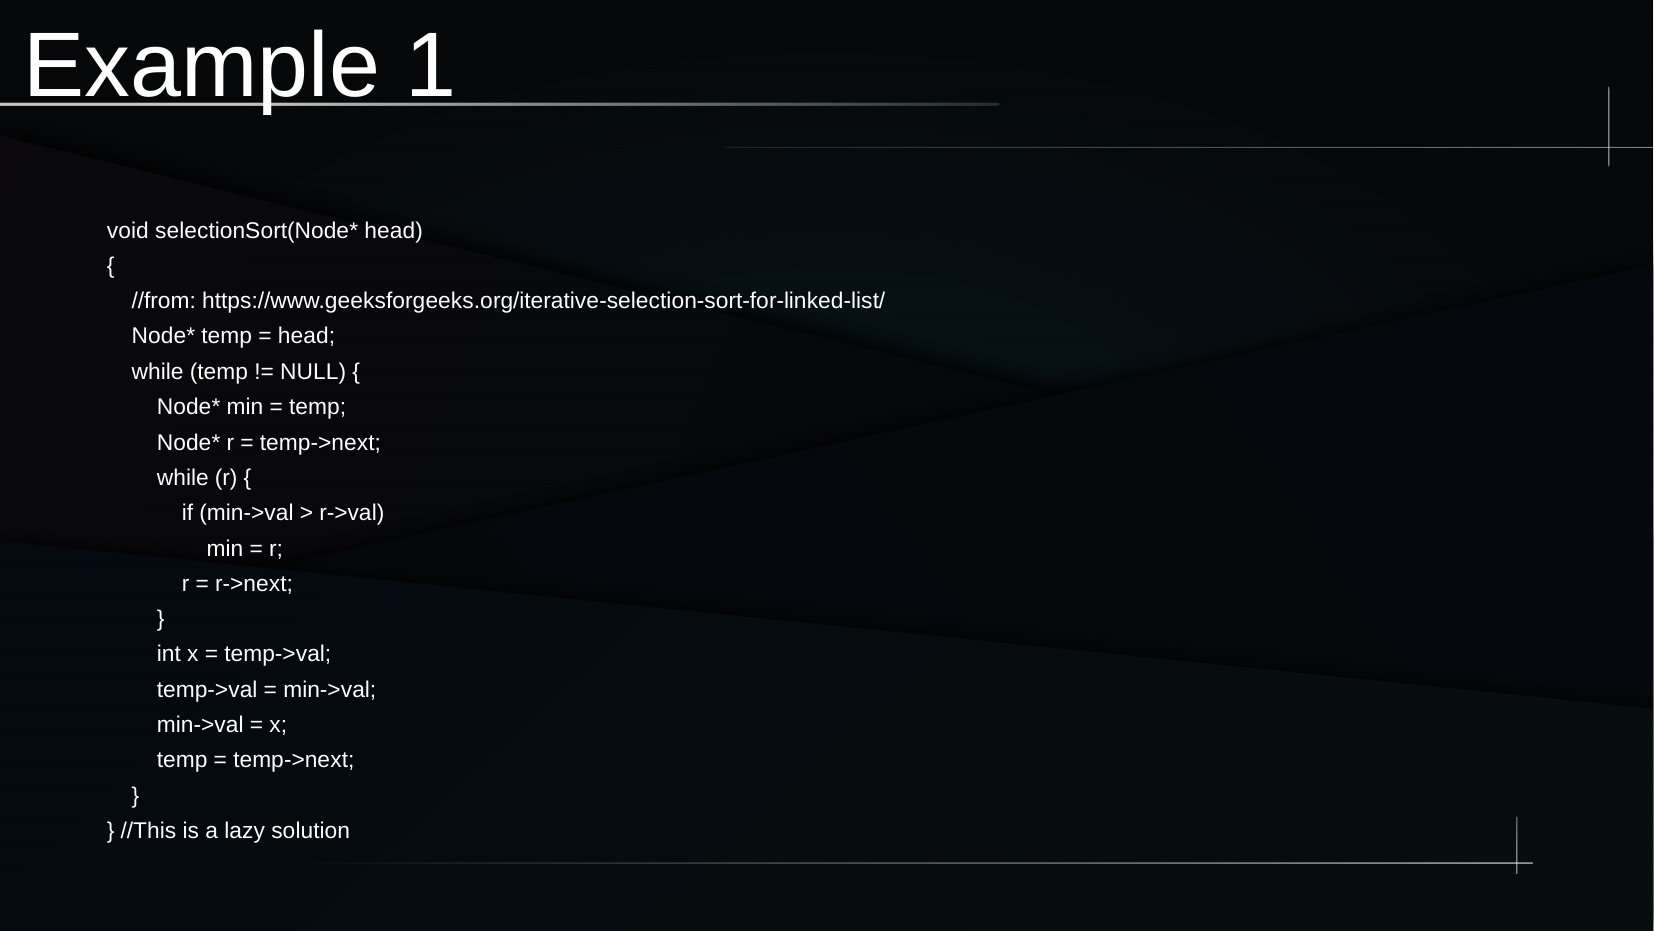

# Example 1
void selectionSort(Node* head)
{
 //from: https://www.geeksforgeeks.org/iterative-selection-sort-for-linked-list/
 Node* temp = head;
 while (temp != NULL) {
 Node* min = temp;
 Node* r = temp->next;
 while (r) {
 if (min->val > r->val)
 min = r;
 r = r->next;
 }
 int x = temp->val;
 temp->val = min->val;
 min->val = x;
 temp = temp->next;
 }
} //This is a lazy solution